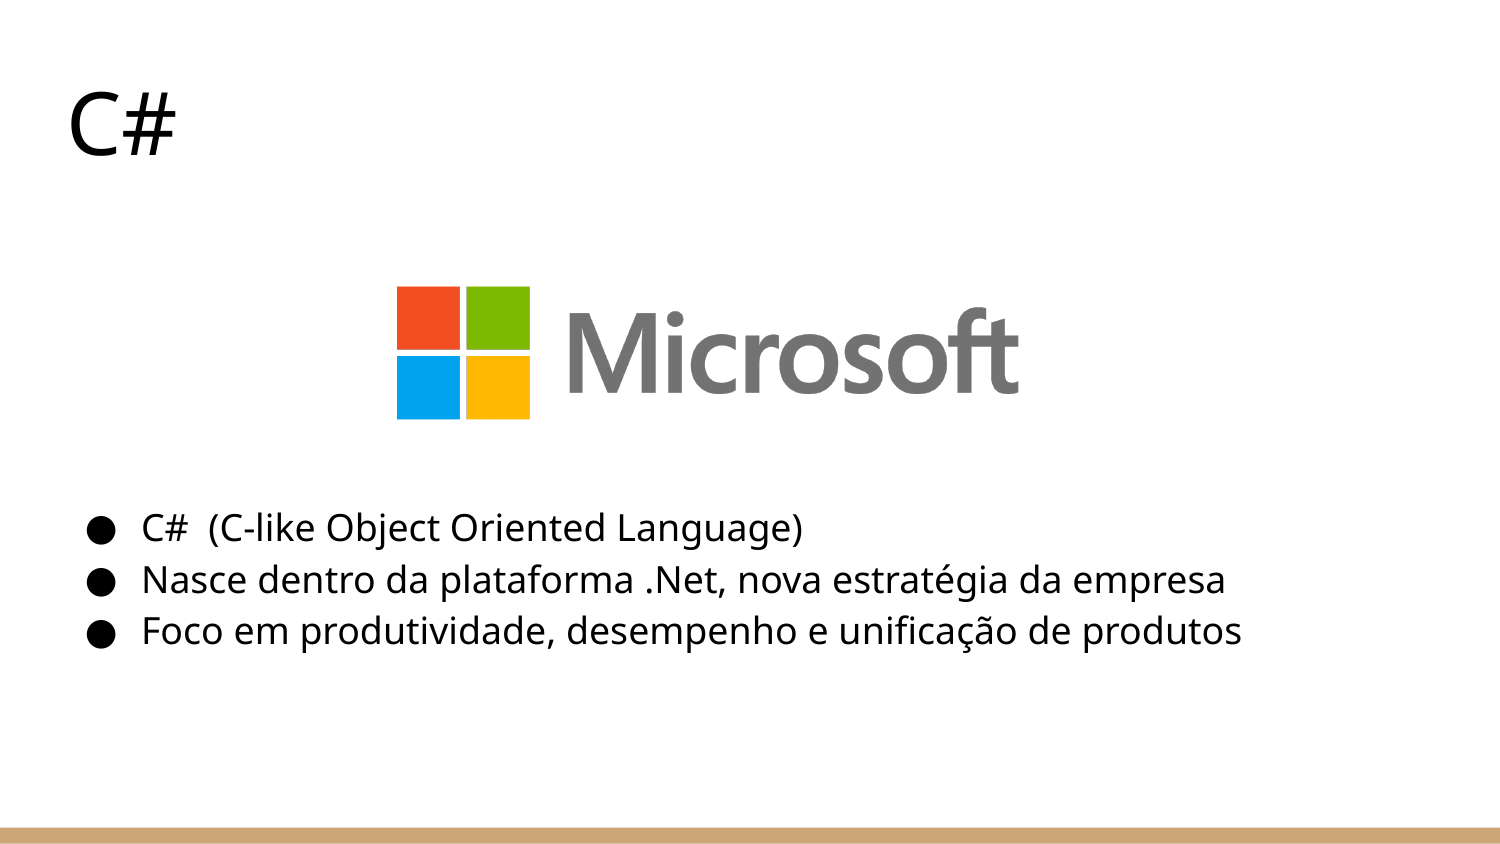

# C#
C# (C-like Object Oriented Language)
Nasce dentro da plataforma .Net, nova estratégia da empresa
Foco em produtividade, desempenho e unificação de produtos